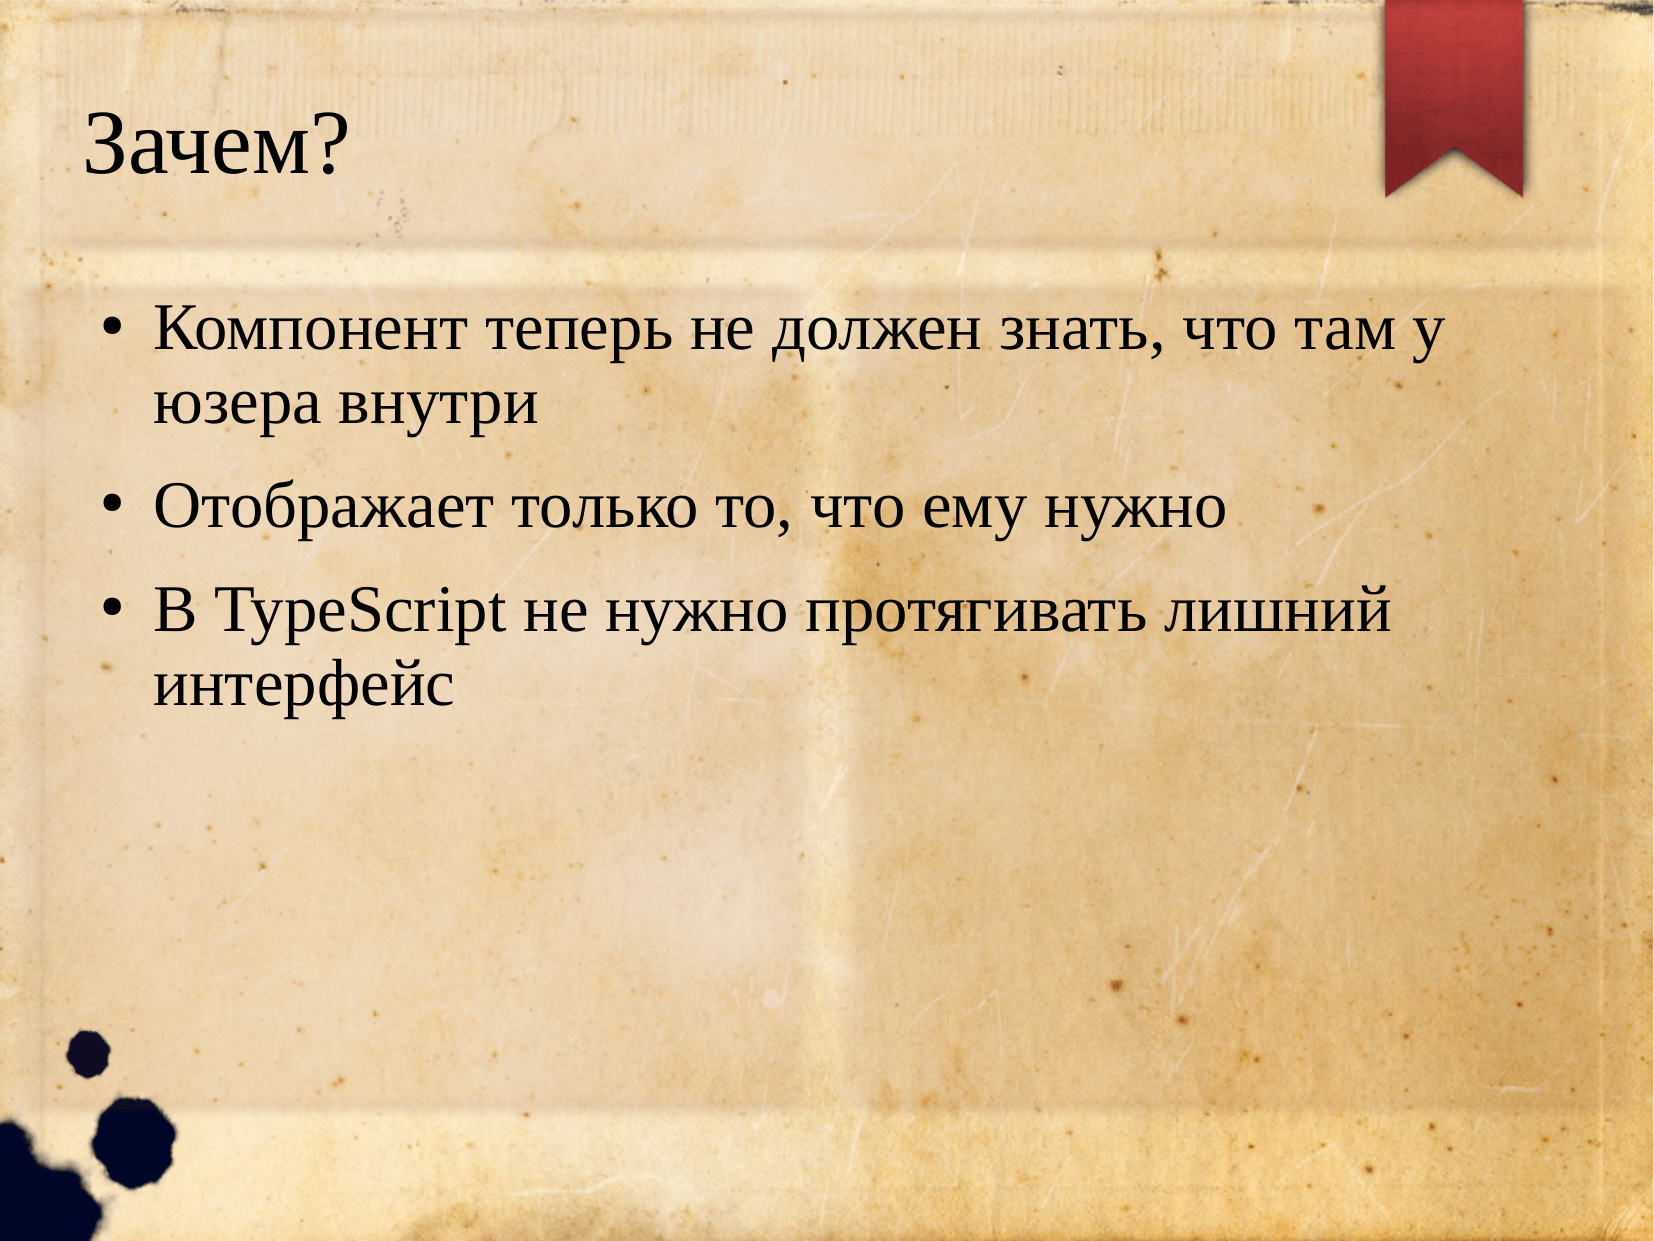

# Зачем?
Компонент теперь не должен знать, что там у юзера внутри
Отображает только то, что ему нужно
В TypeScript не нужно протягивать лишний интерфейс